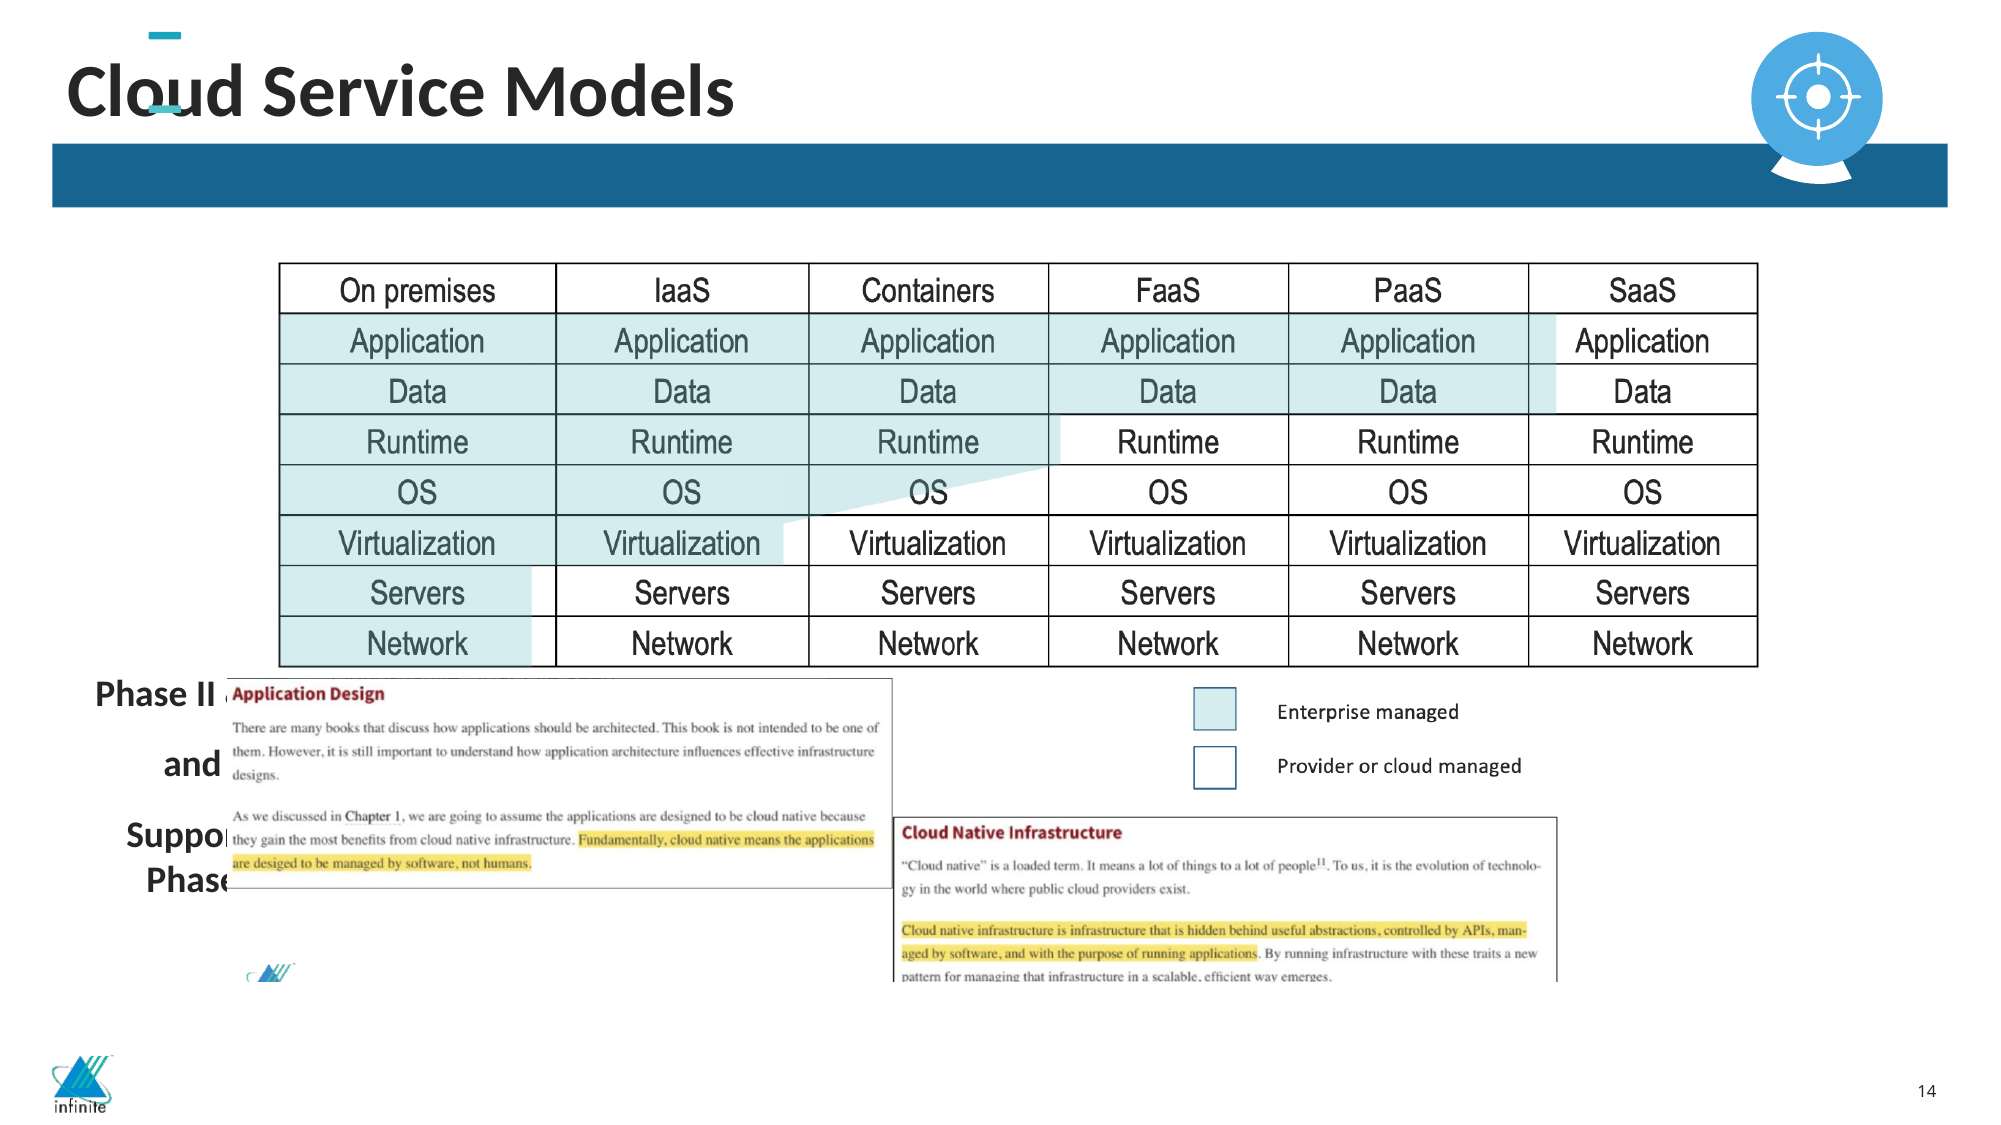

Cloud Service Models
Phase II & III
and
Support
Phase